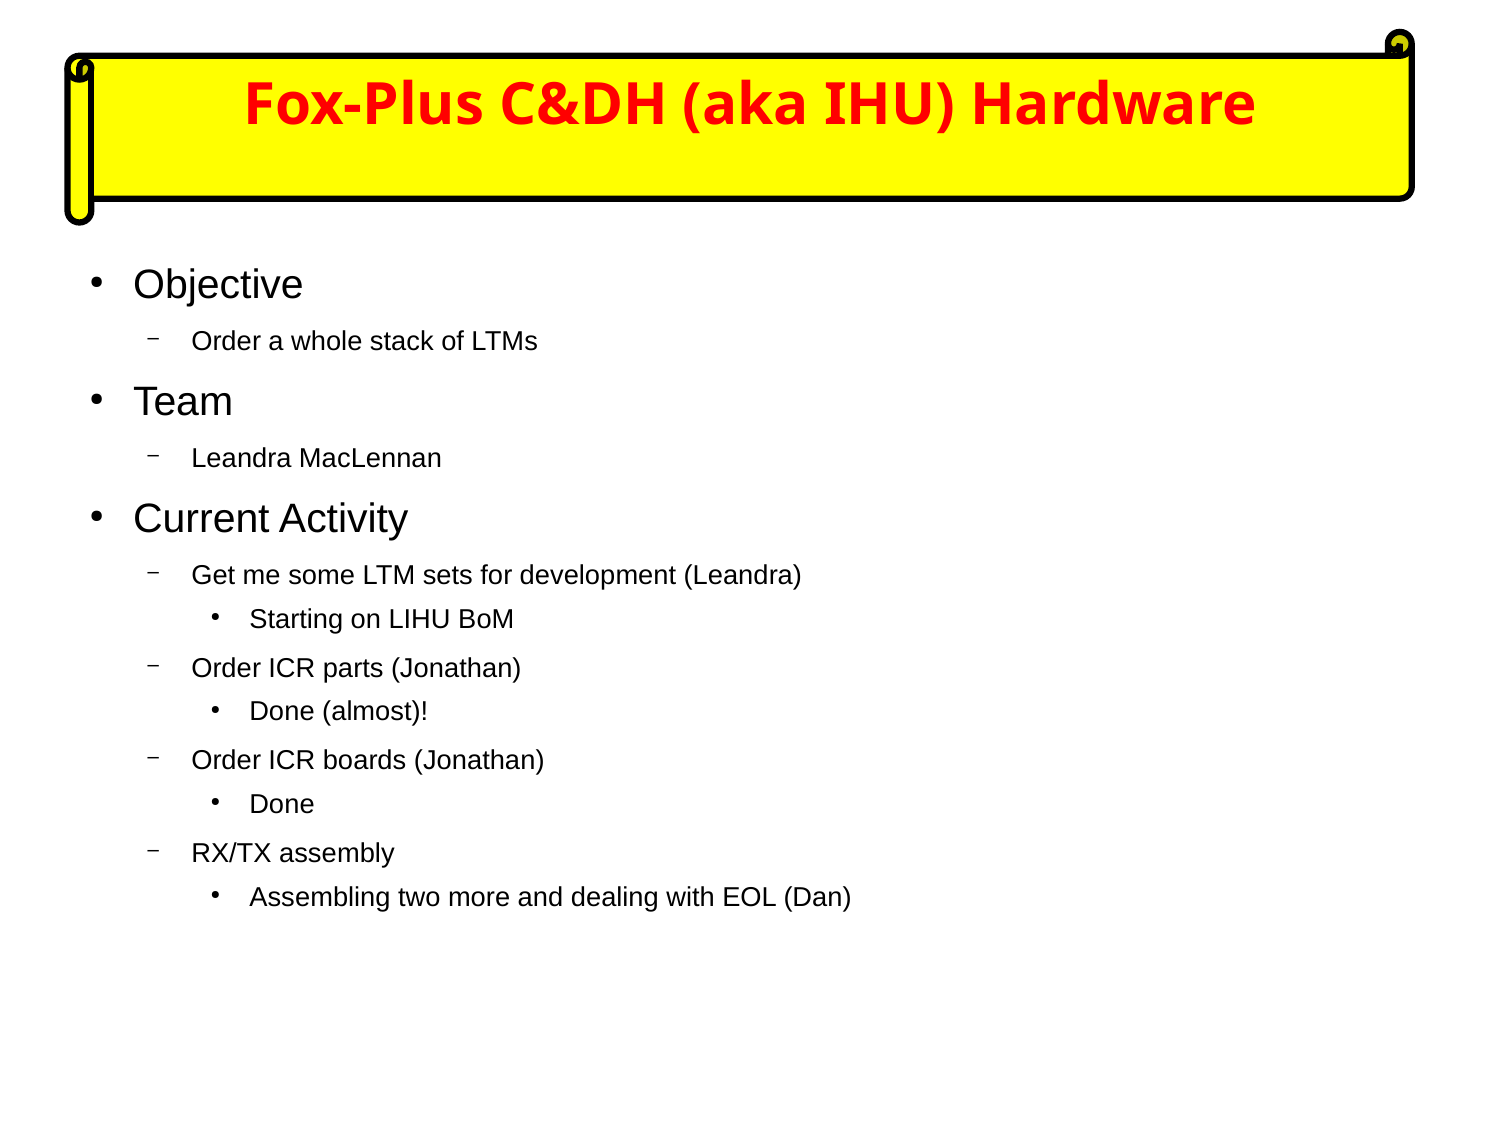

Fox-Plus C&DH (aka IHU) Hardware
# Objective
Order a whole stack of LTMs
Team
Leandra MacLennan
Current Activity
Get me some LTM sets for development (Leandra)
Starting on LIHU BoM
Order ICR parts (Jonathan)
Done (almost)!
Order ICR boards (Jonathan)
Done
RX/TX assembly
Assembling two more and dealing with EOL (Dan)